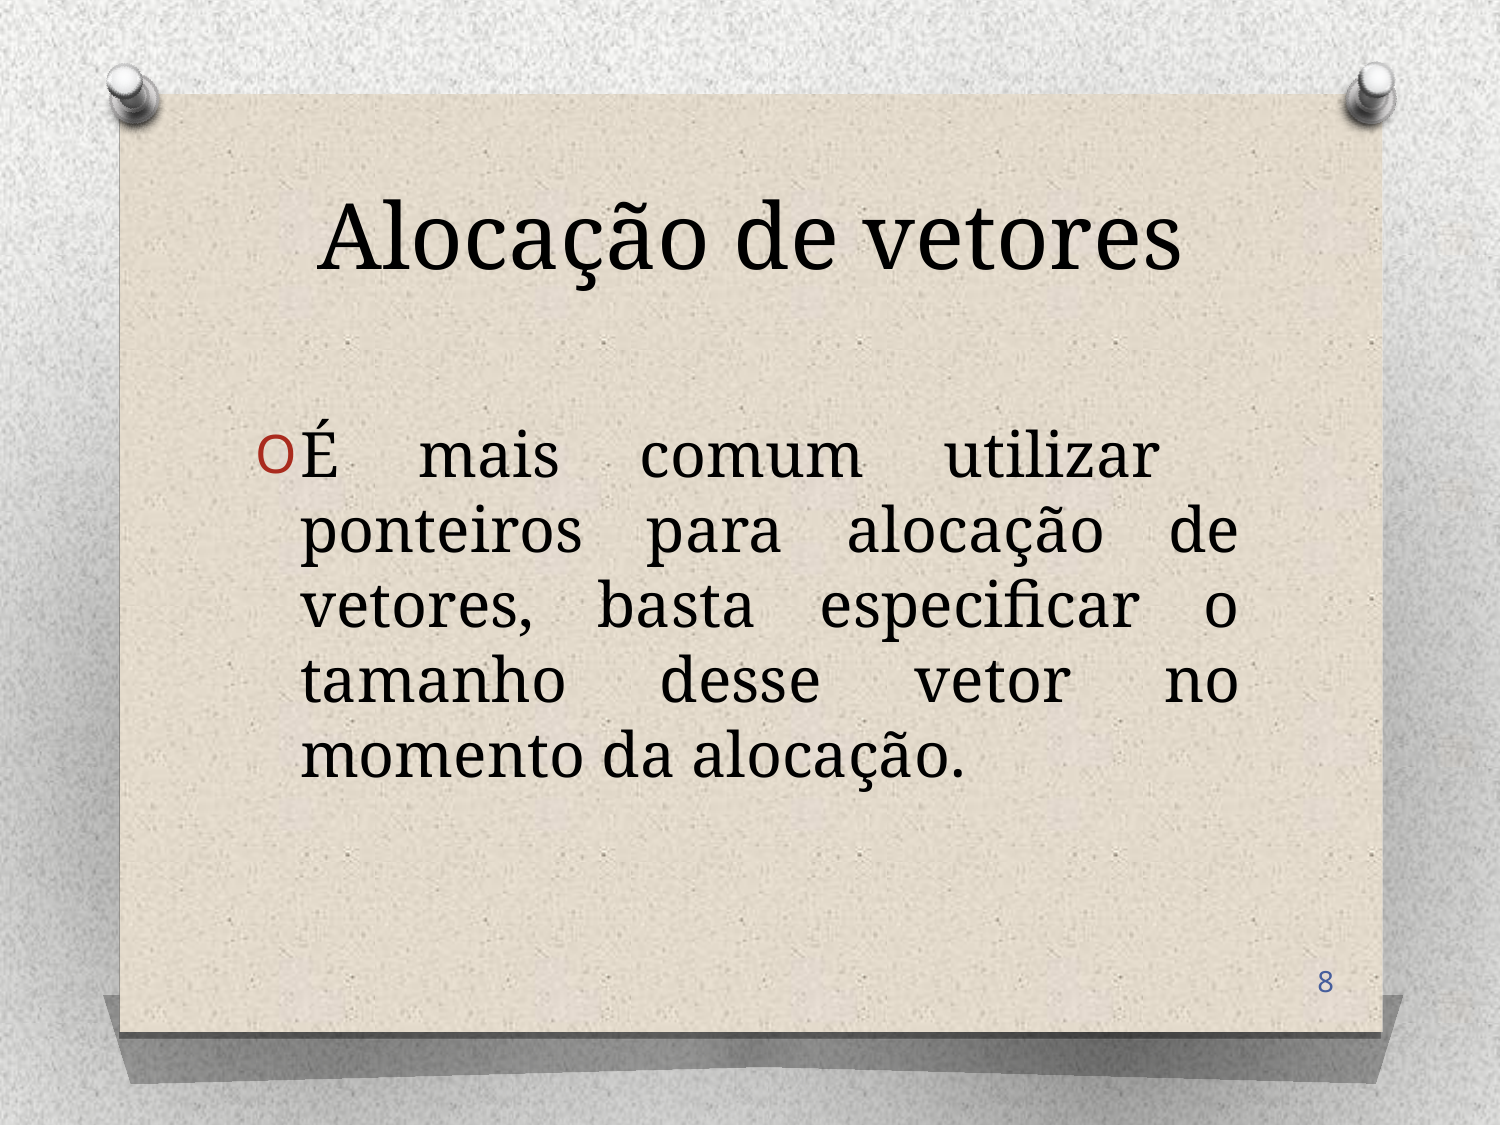

# Alocação de vetores
É mais comum utilizar ponteiros para alocação de vetores, basta especificar o tamanho desse vetor no momento da alocação.